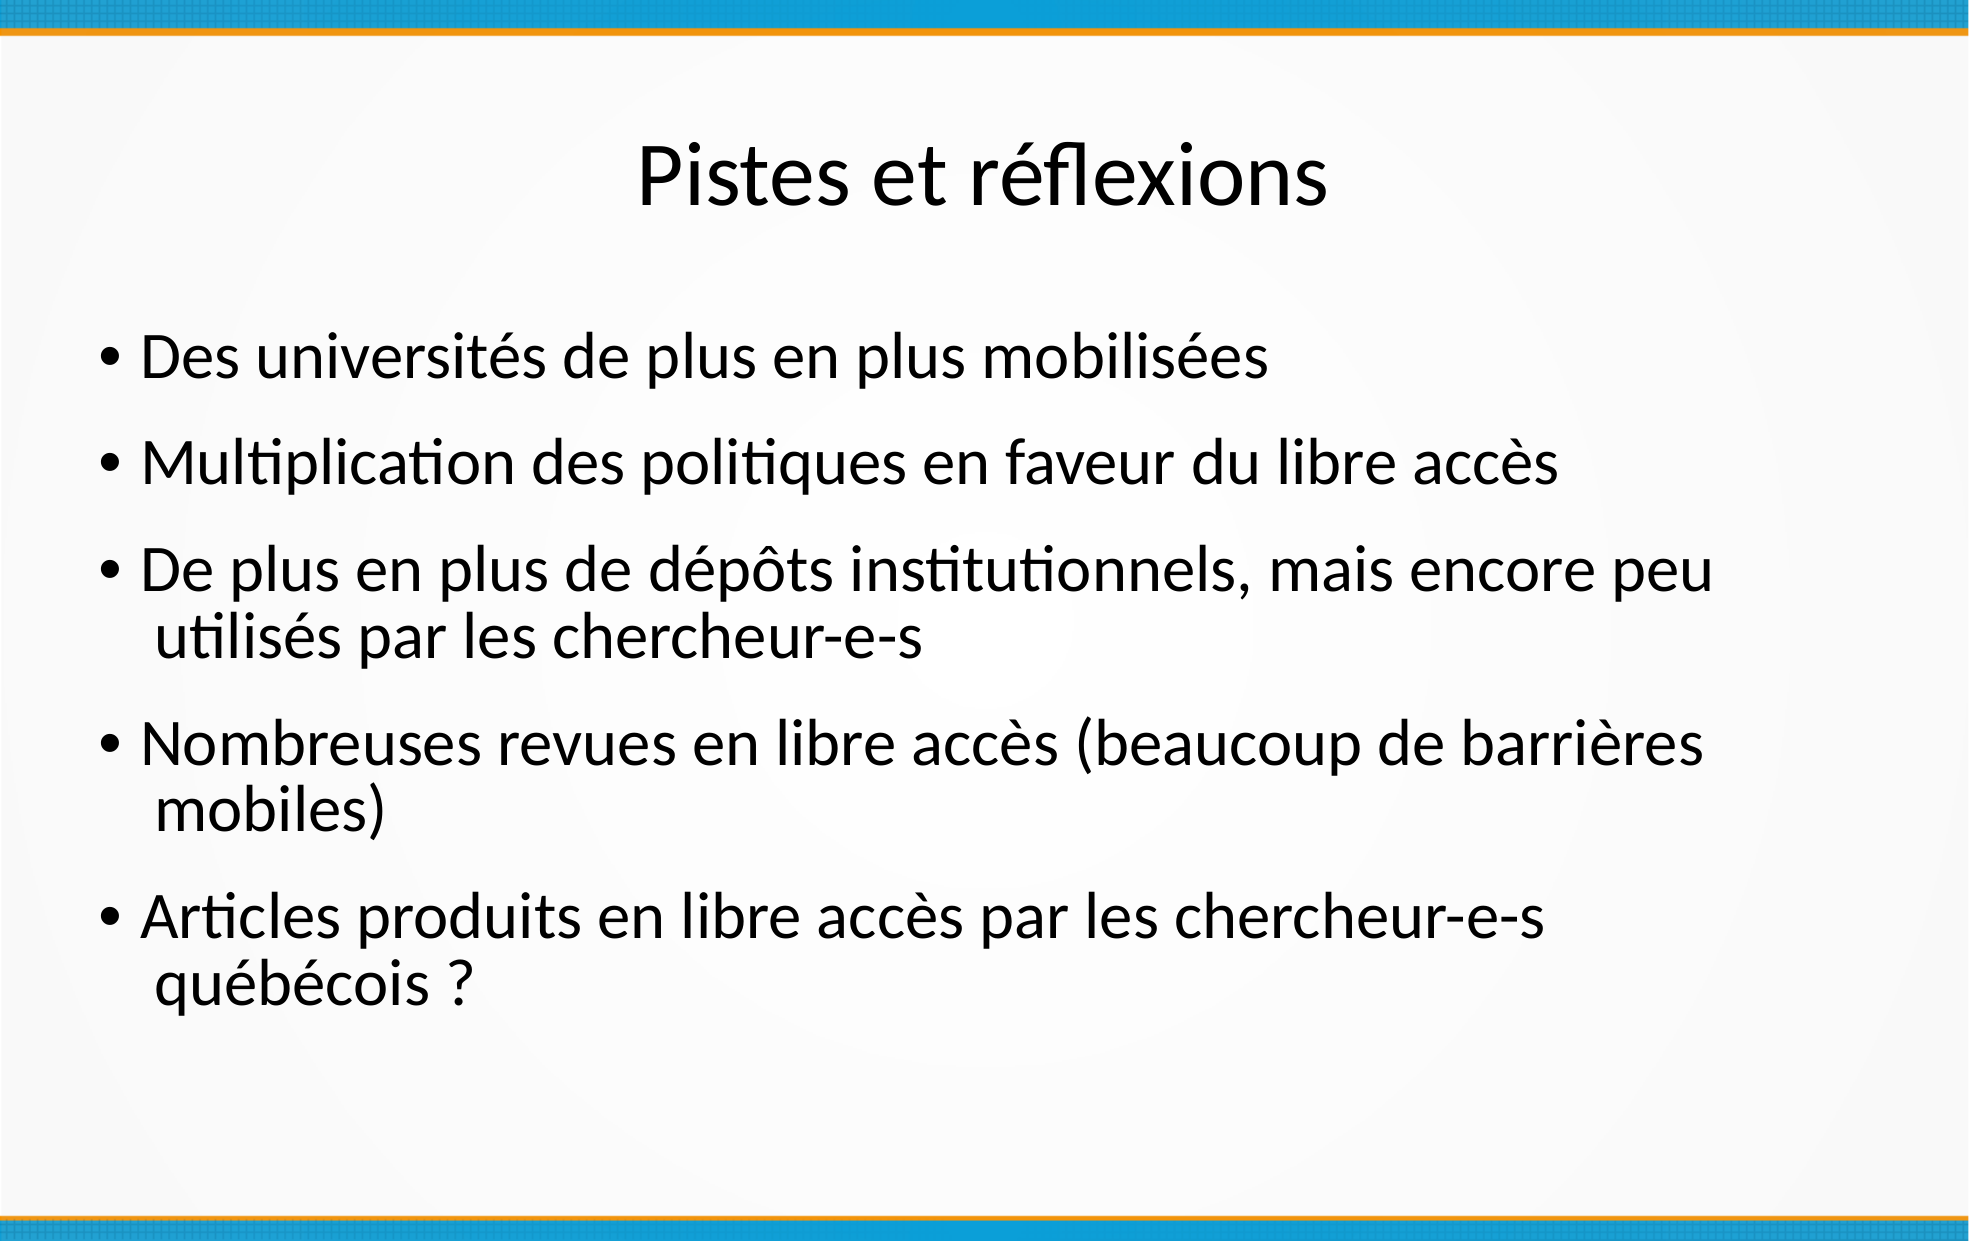

# Pistes et réflexions
• Des universités de plus en plus mobilisées
• Multiplication des politiques en faveur du libre accès
• De plus en plus de dépôts institutionnels, mais encore peu utilisés par les chercheur-e-s
• Nombreuses revues en libre accès (beaucoup de barrières mobiles)
• Articles produits en libre accès par les chercheur-e-s québécois ?